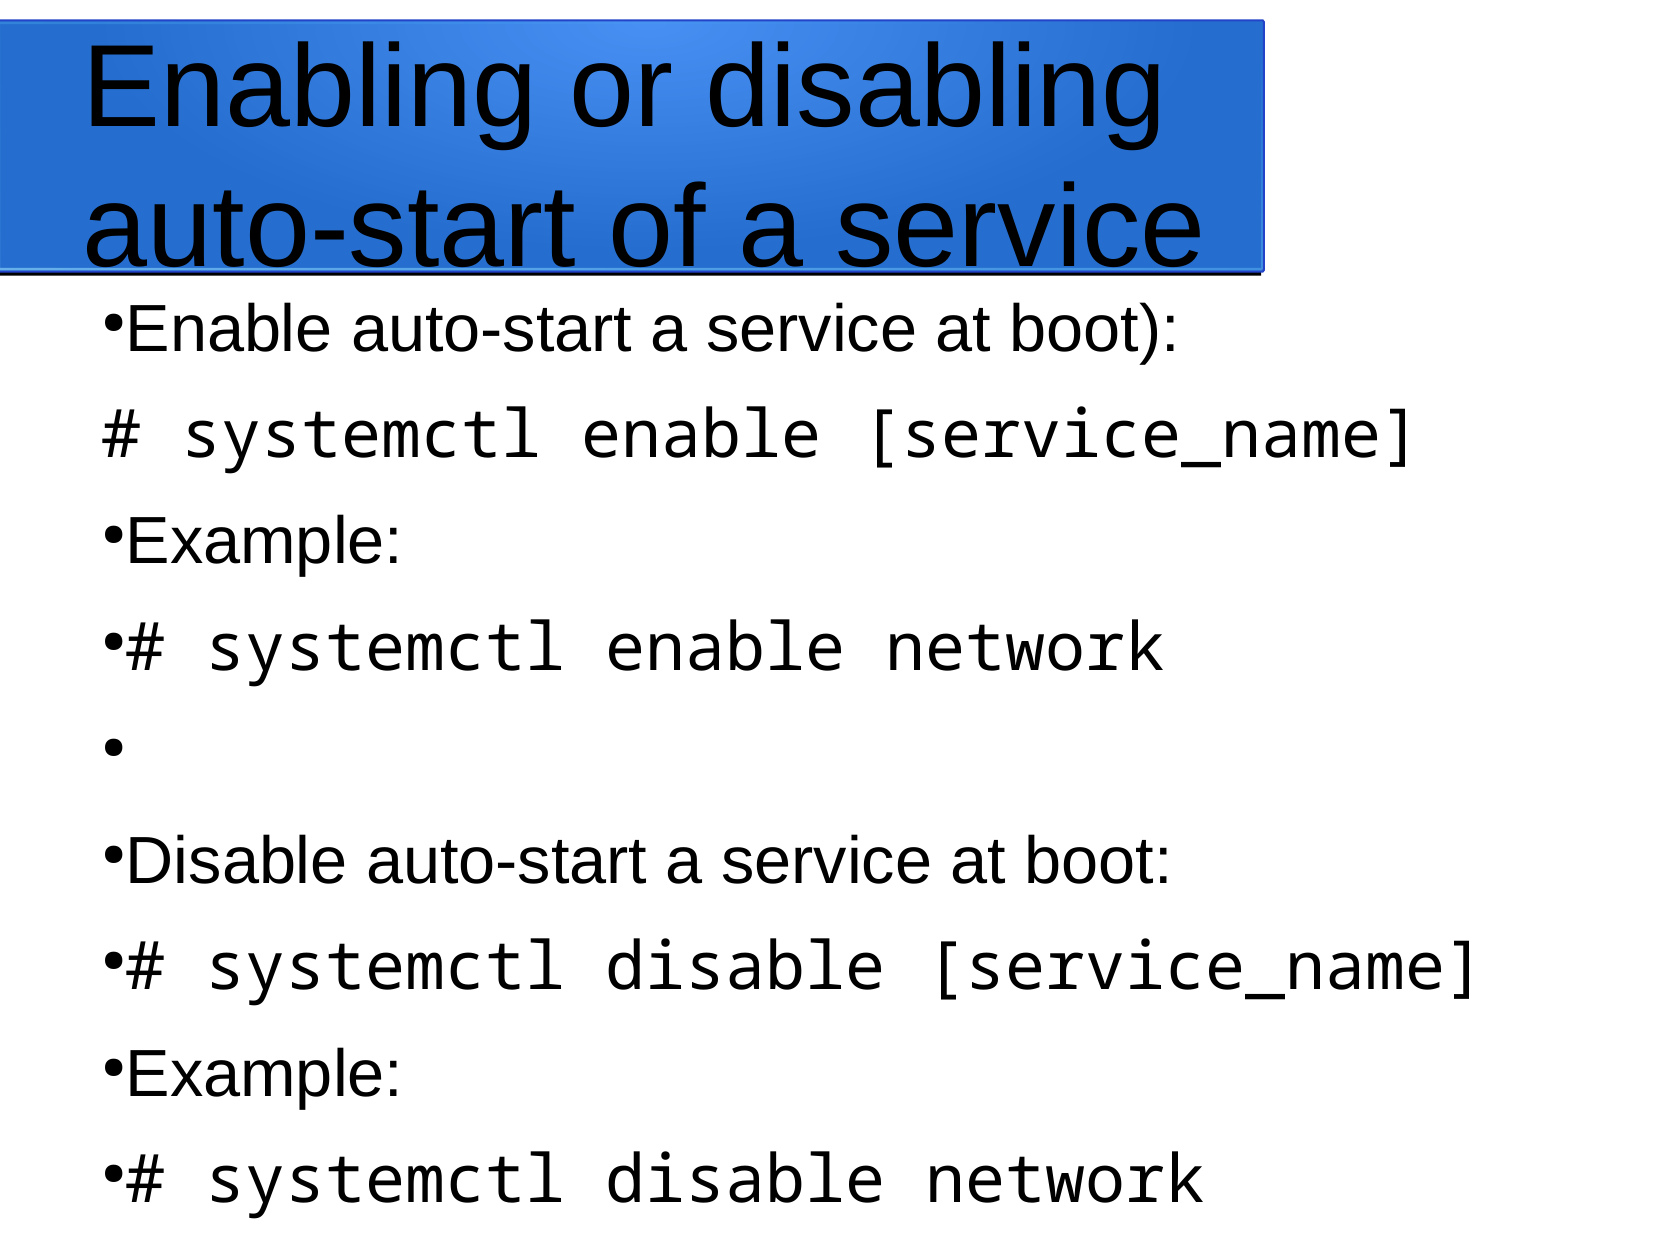

# Enabling or disabling auto-start of a service
Enable auto-start a service at boot):
# systemctl enable [service_name]
Example:
# systemctl enable network
Disable auto-start a service at boot:
# systemctl disable [service_name]
Example:
# systemctl disable network